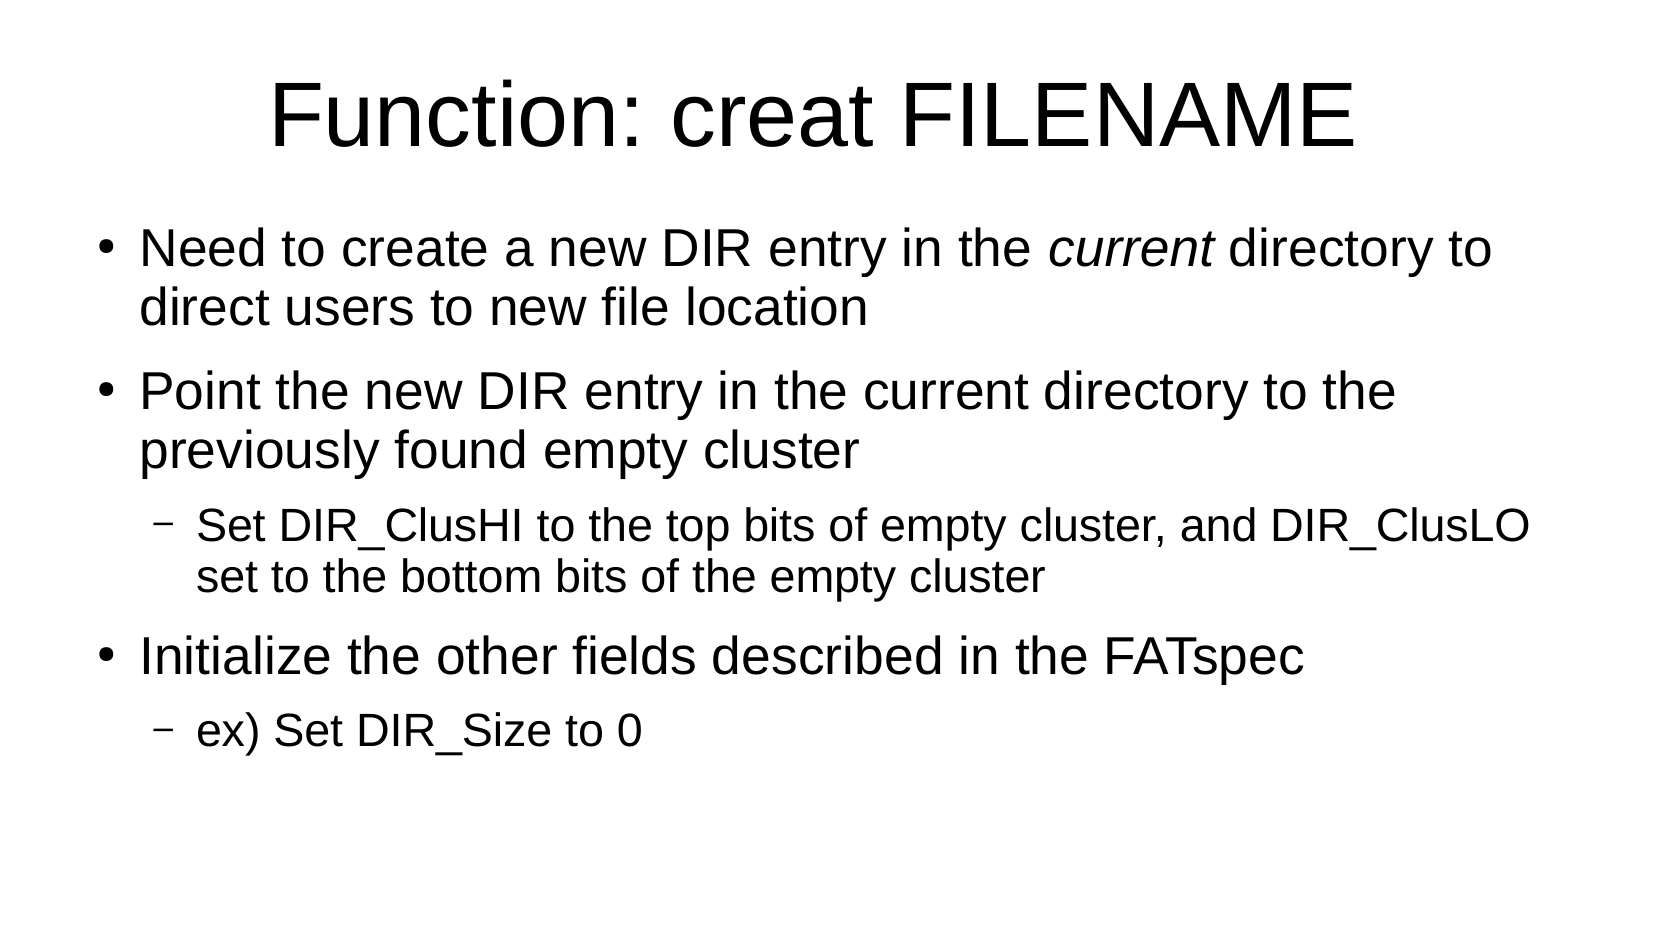

# Function: creat FILENAME
Need to create a new DIR entry in the current directory to direct users to new file location
Point the new DIR entry in the current directory to the previously found empty cluster
Set DIR_ClusHI to the top bits of empty cluster, and DIR_ClusLO set to the bottom bits of the empty cluster
Initialize the other fields described in the FATspec
ex) Set DIR_Size to 0